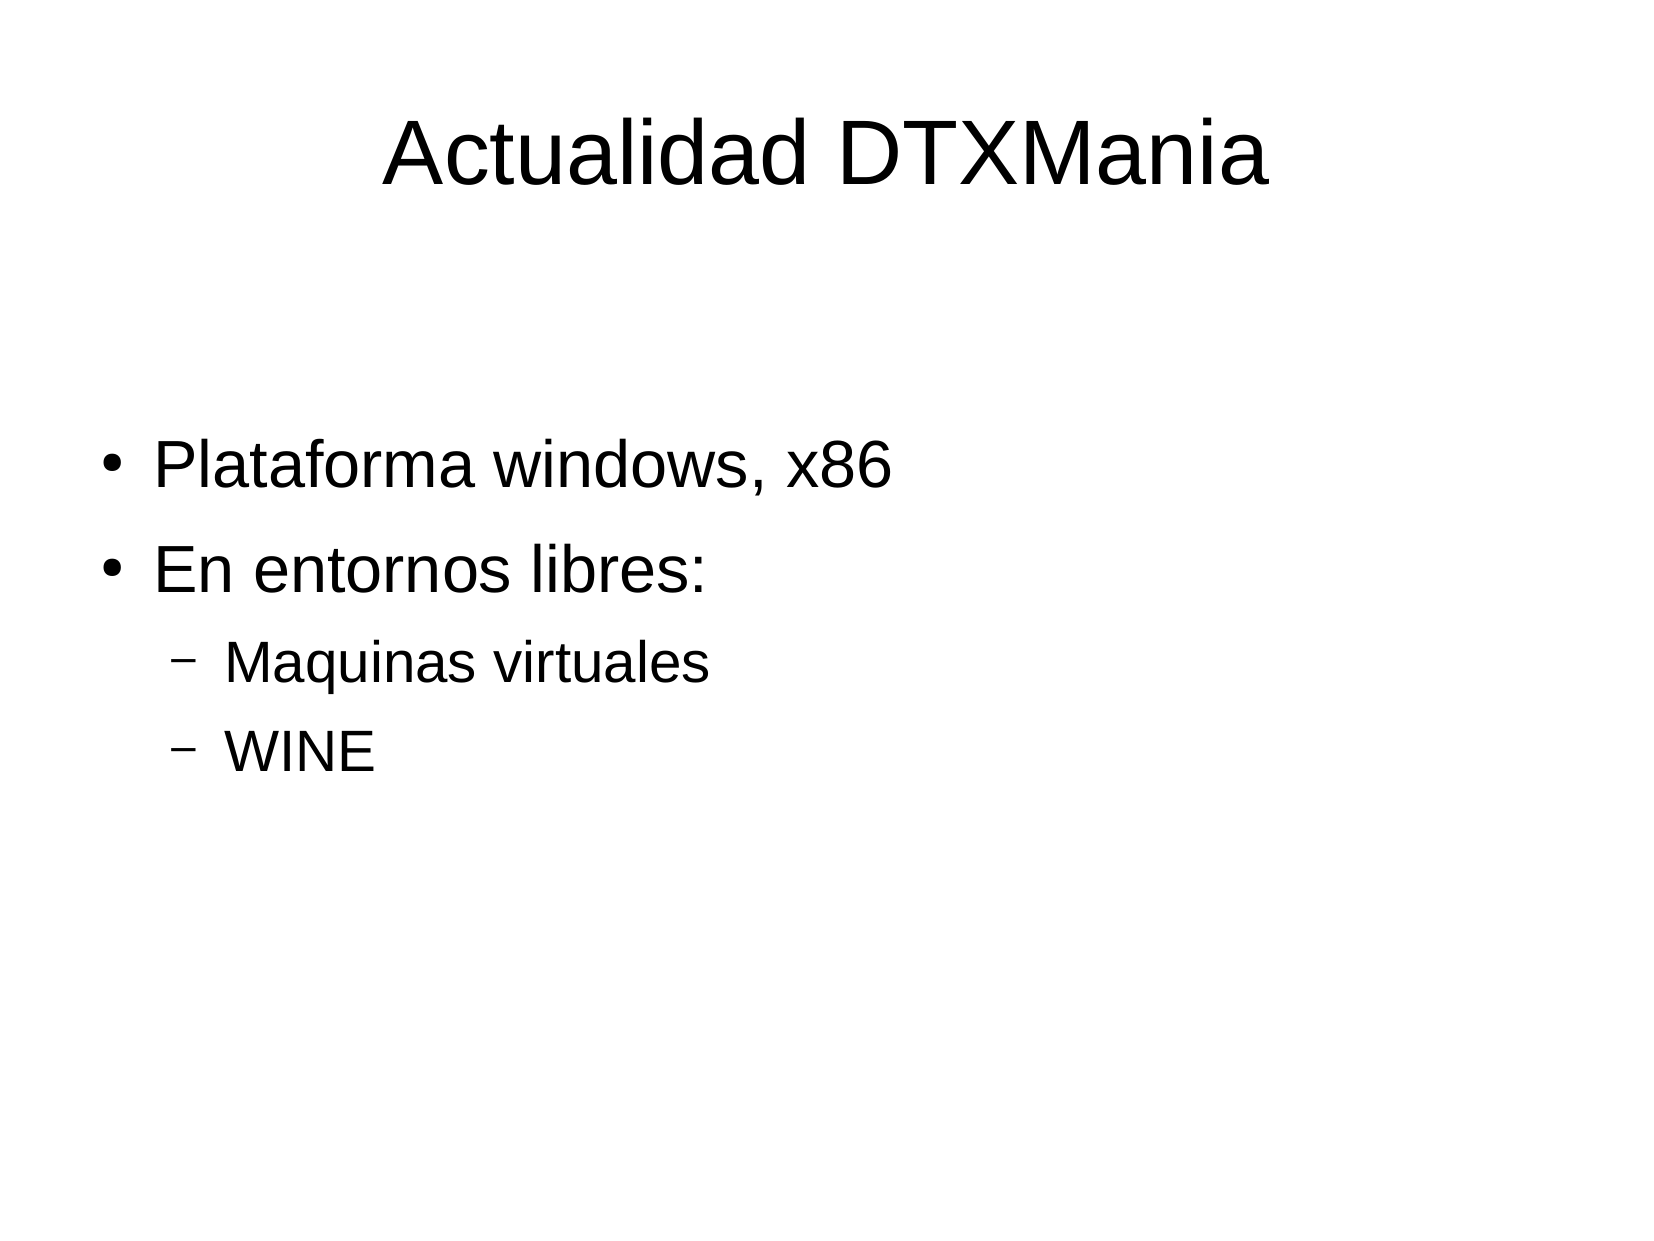

# Actualidad DTXMania
Plataforma windows, x86
En entornos libres:
Maquinas virtuales
WINE